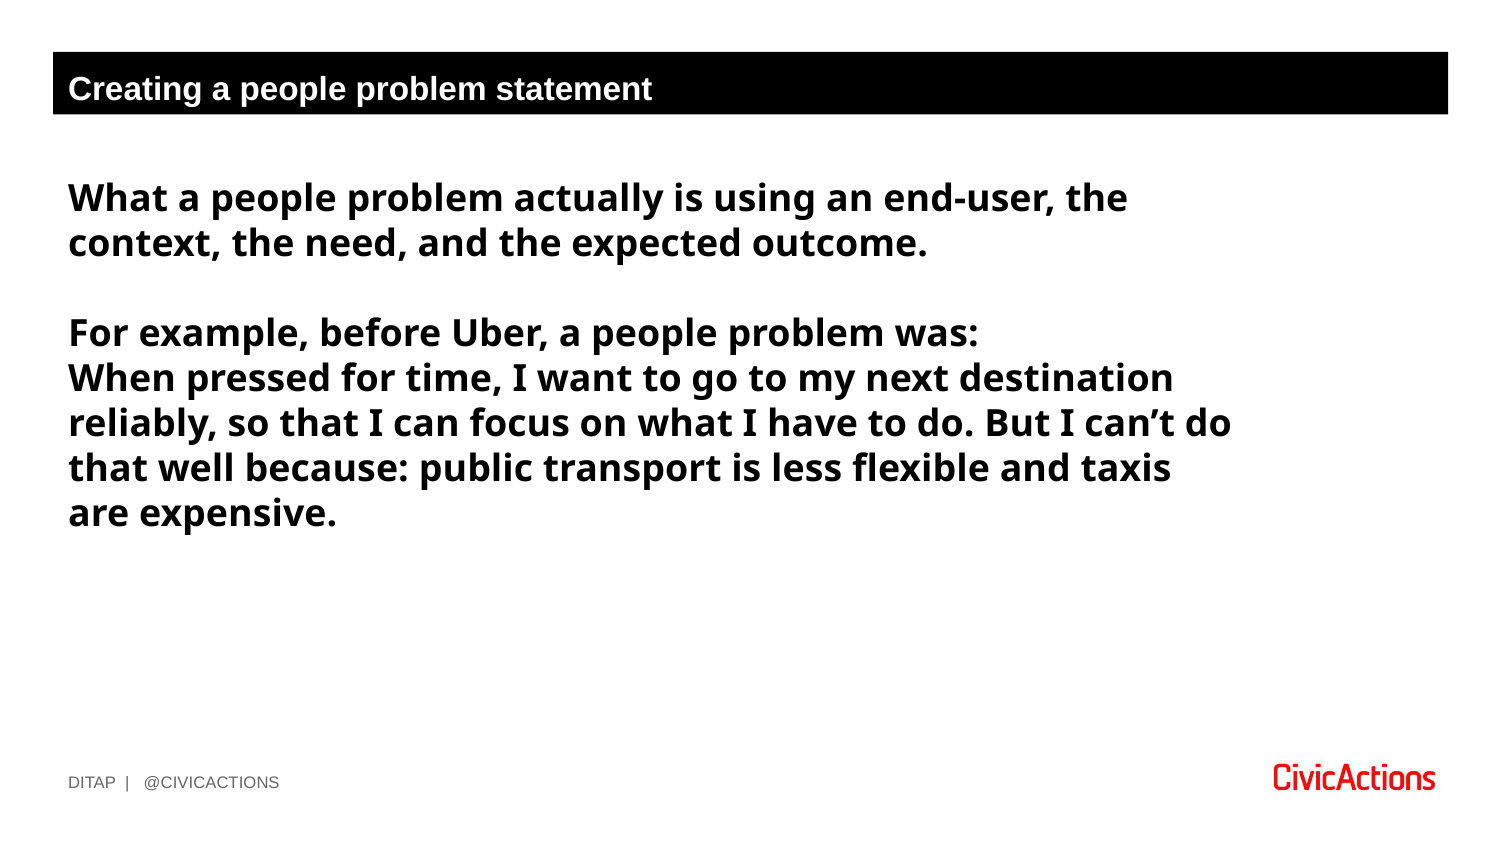

# Creating a people problem statement
What a people problem actually is using an end-user, the context, the need, and the expected outcome.
For example, before Uber, a people problem was:
When pressed for time, I want to go to my next destination reliably, so that I can focus on what I have to do. But I can’t do that well because: public transport is less flexible and taxis are expensive.